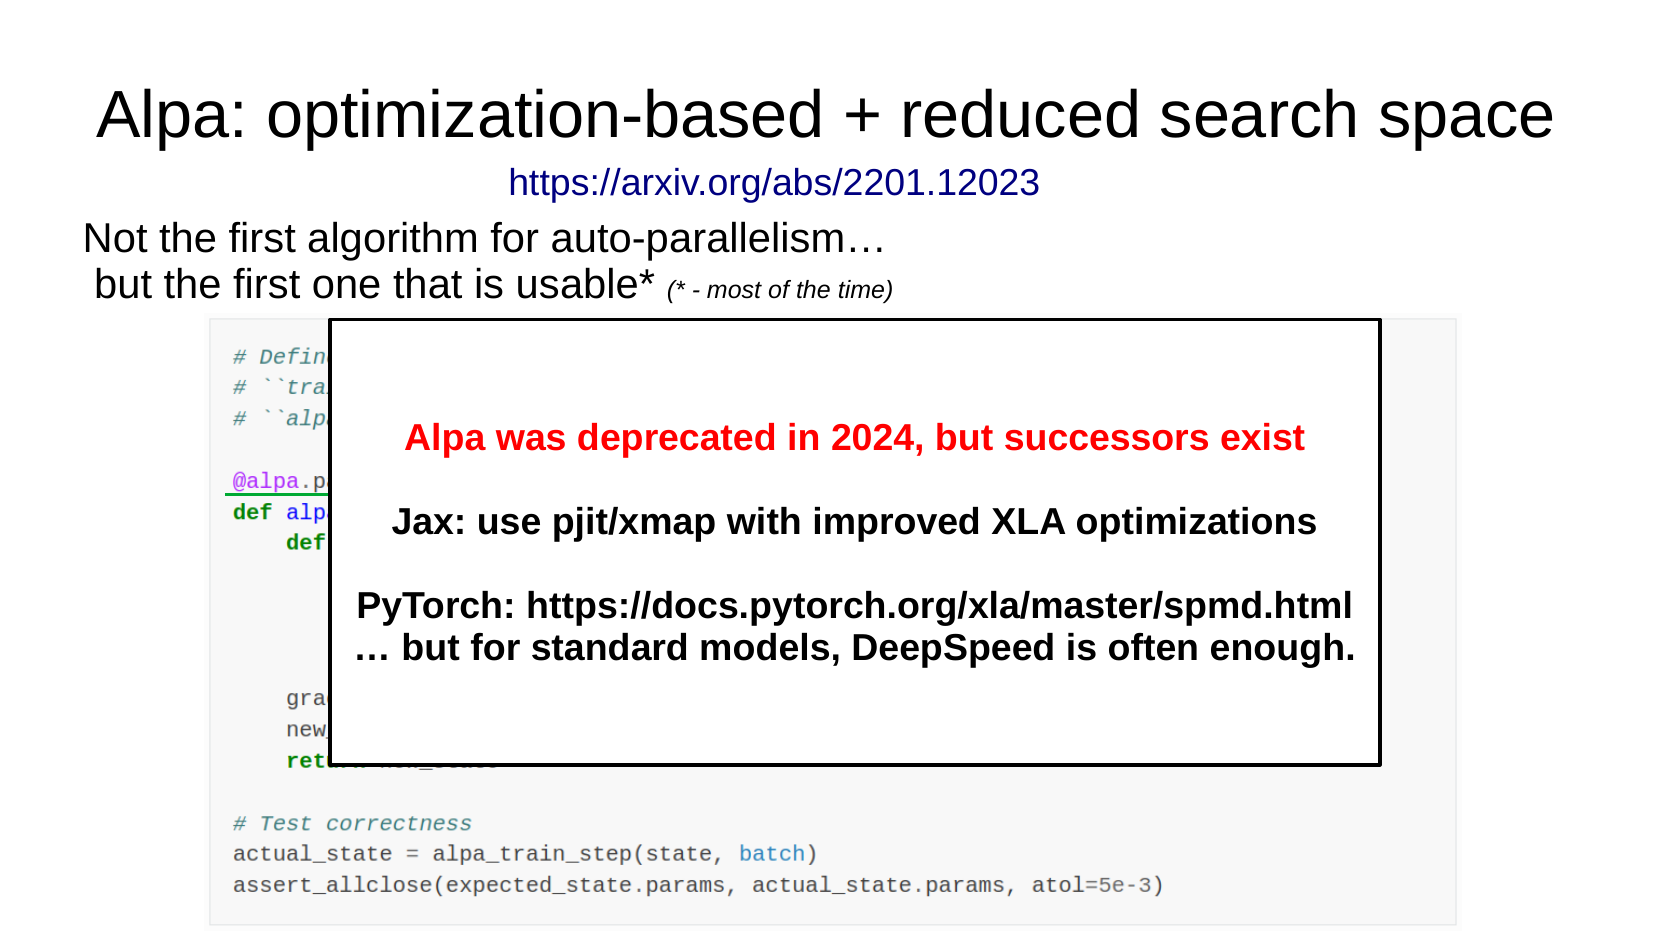

Alpa: optimization-based + reduced search space
https://arxiv.org/abs/2201.12023
# Not the first algorithm for auto-parallelism… but the first one that is usable* (* - most of the time)
Alpa was deprecated in 2024, but successors exist
Jax: use pjit/xmap with improved XLA optimizations
PyTorch: https://docs.pytorch.org/xla/master/spmd.html
… but for standard models, DeepSpeed is often enough.
auto best strategy
works in jax